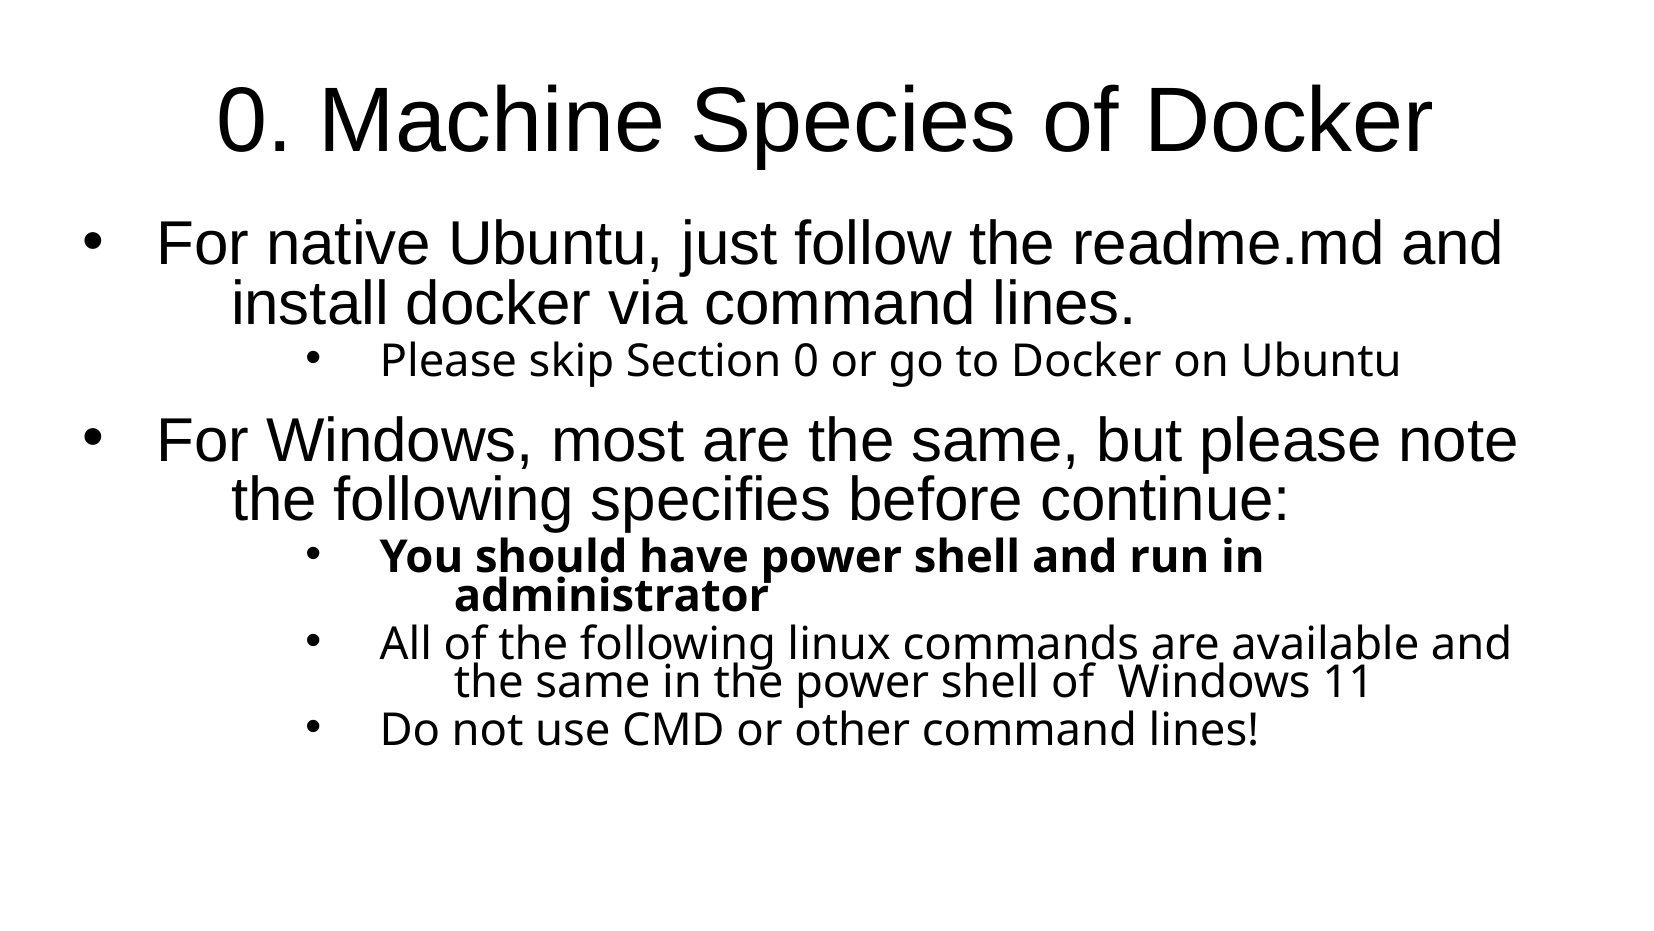

# 0. Machine Species of Docker
For native Ubuntu, just follow the readme.md and install docker via command lines.
Please skip Section 0 or go to Docker on Ubuntu
For Windows, most are the same, but please note the following specifies before continue:
You should have power shell and run in administrator
All of the following linux commands are available and the same in the power shell of Windows 11
Do not use CMD or other command lines!